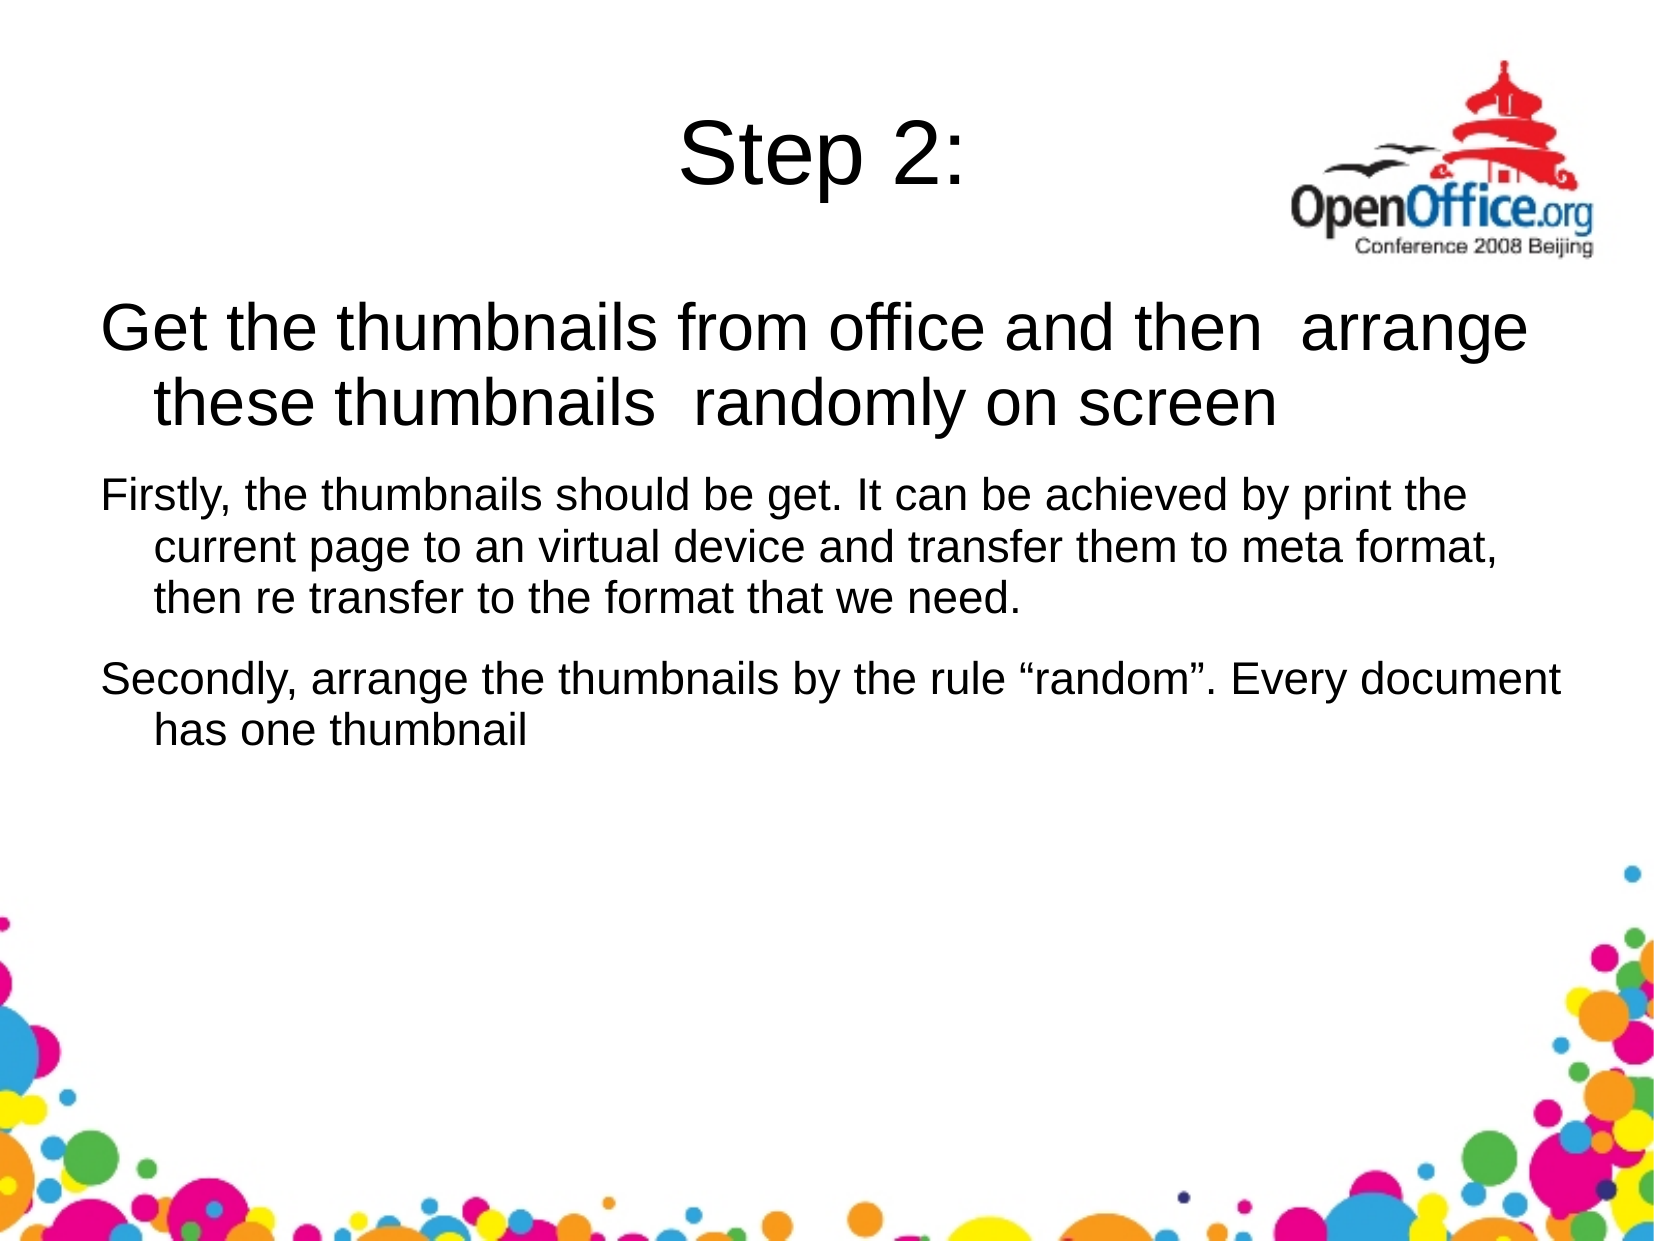

Step 2:
# Get the thumbnails from office and then arrange these thumbnails randomly on screen
Firstly, the thumbnails should be get. It can be achieved by print the current page to an virtual device and transfer them to meta format, then re transfer to the format that we need.
Secondly, arrange the thumbnails by the rule “random”. Every document has one thumbnail